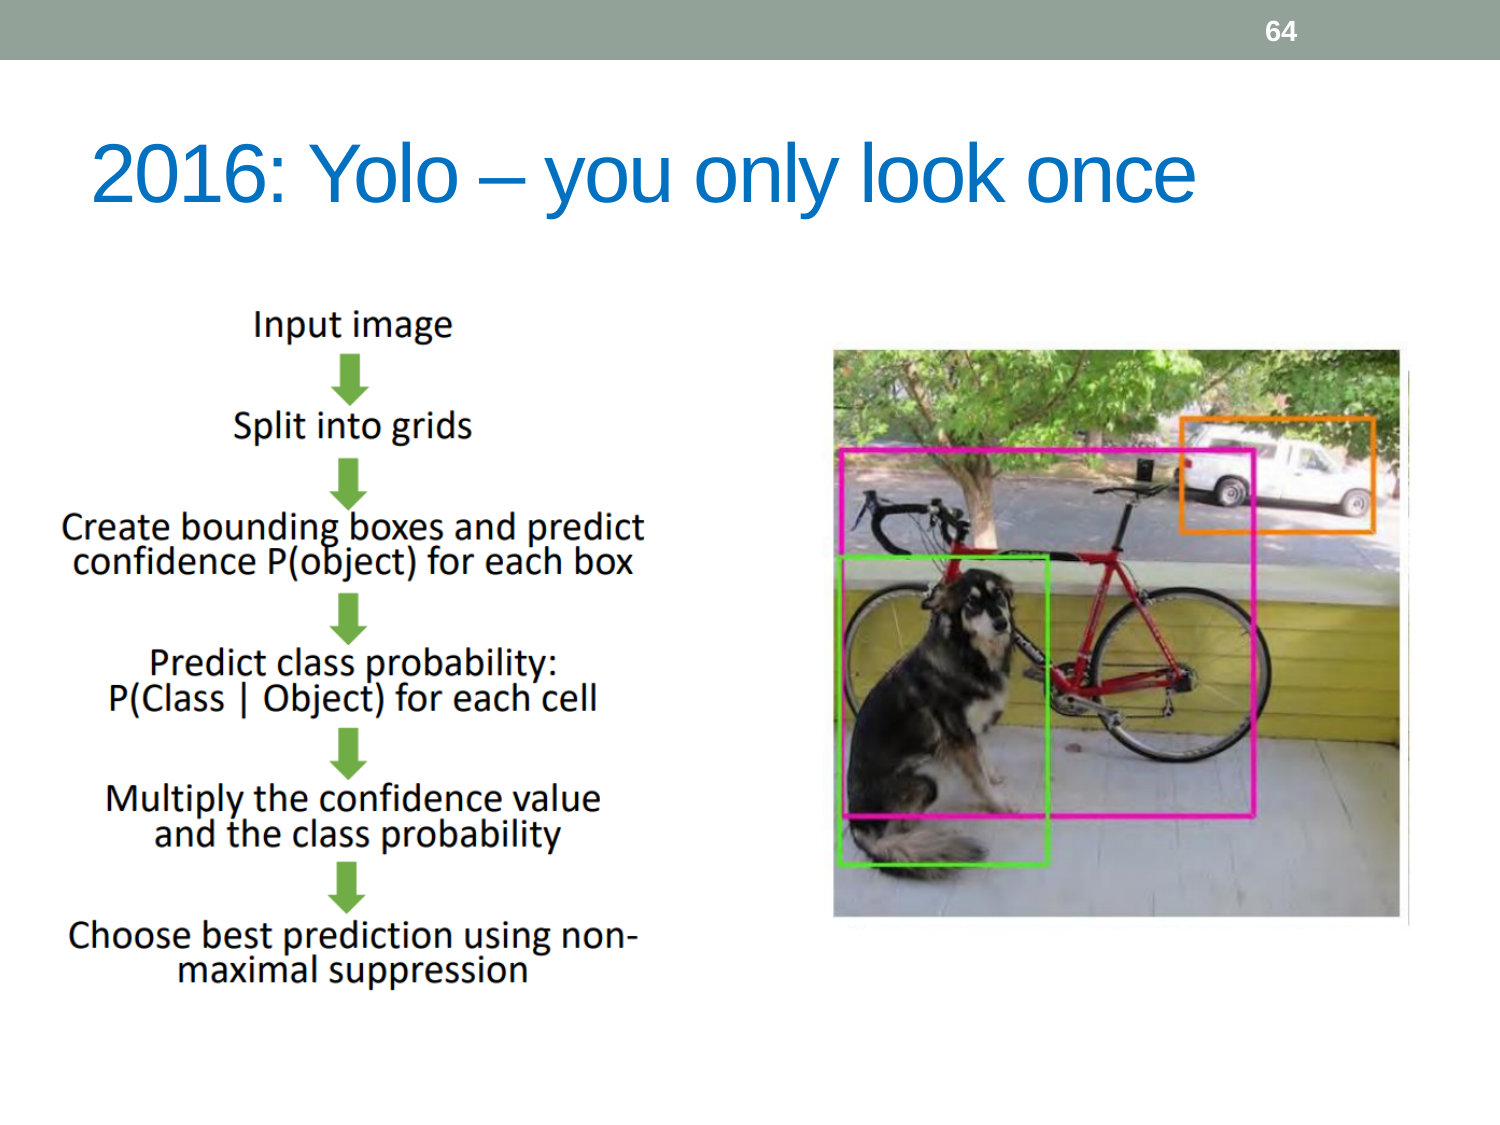

# 2016: Yolo – you only look once